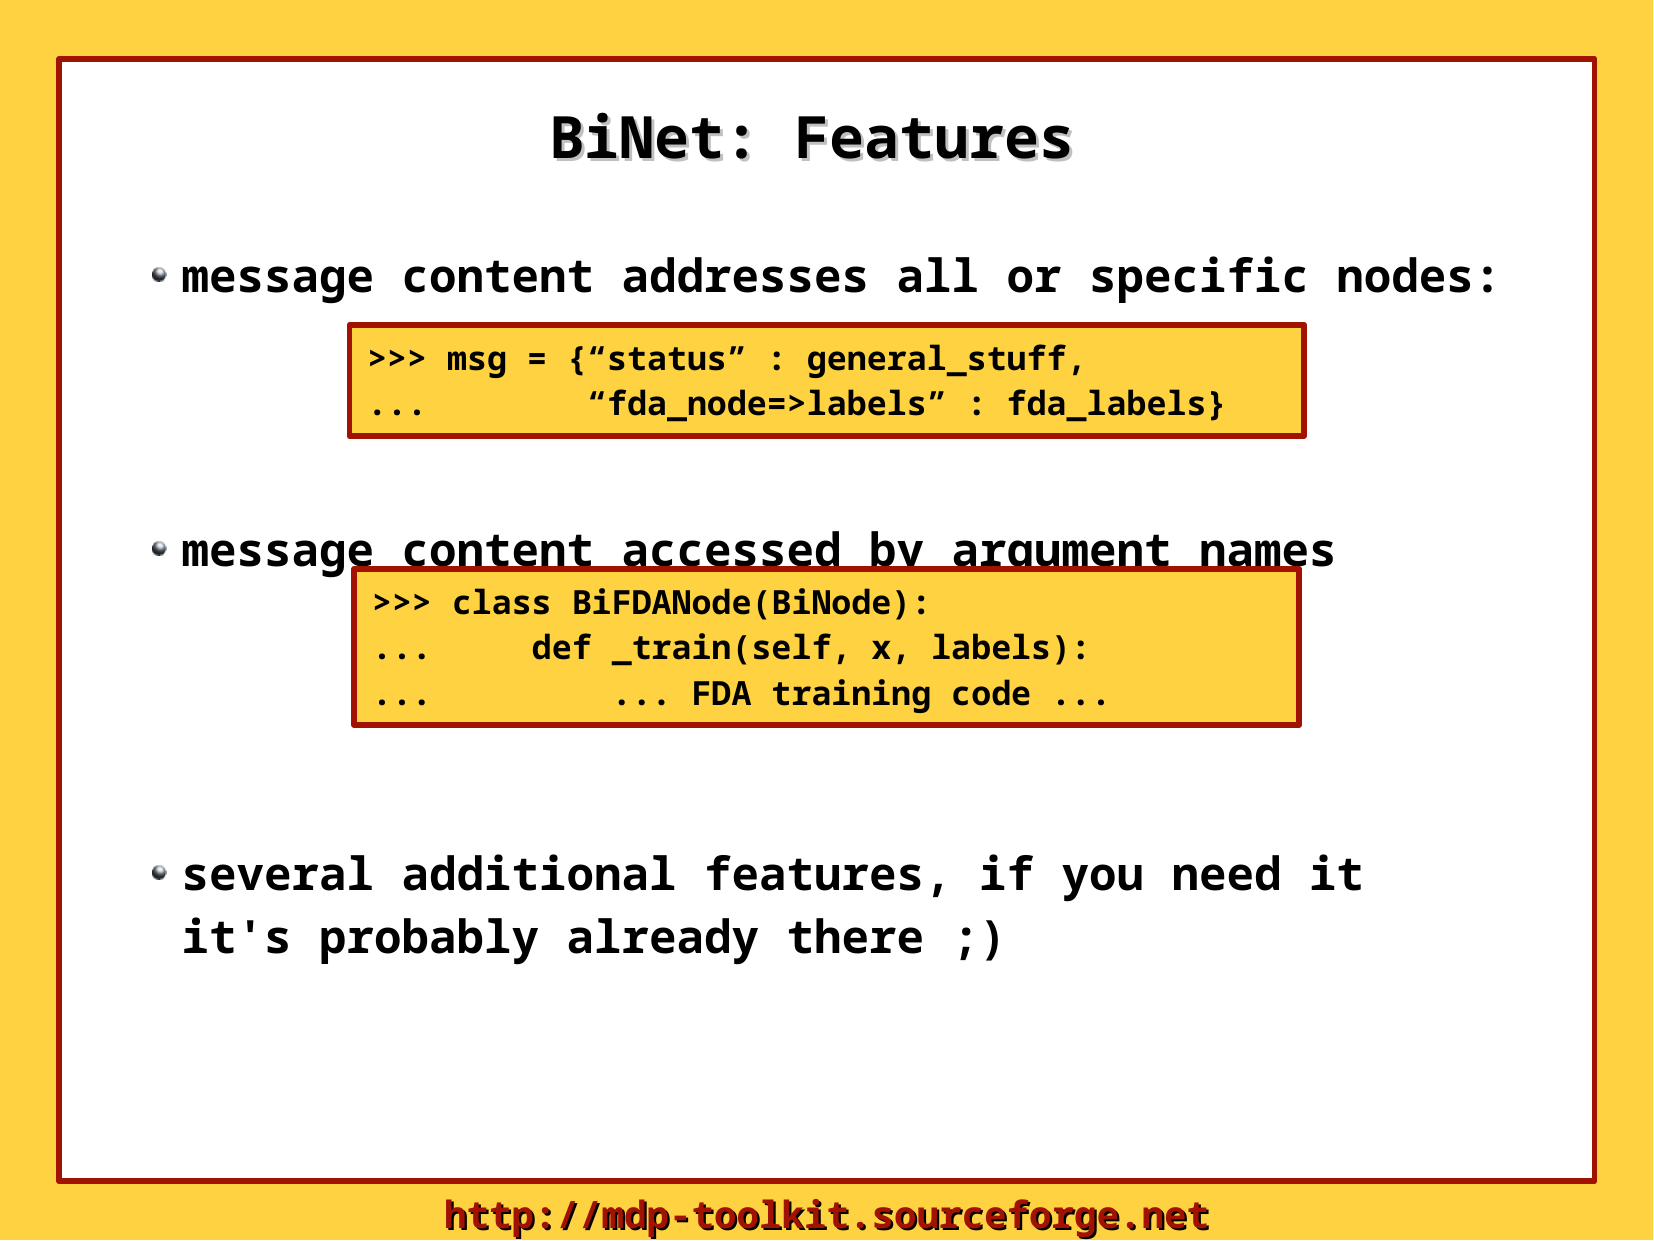

BiNet: Features
message content addresses all or specific nodes:
message content accessed by argument names
several additional features, if you need it
it's probably already there ;)
>>> msg = {“status” : general_stuff,
... “fda_node=>labels” : fda_labels}
>>> class BiFDANode(BiNode):
... def _train(self, x, labels):
... ... FDA training code ...